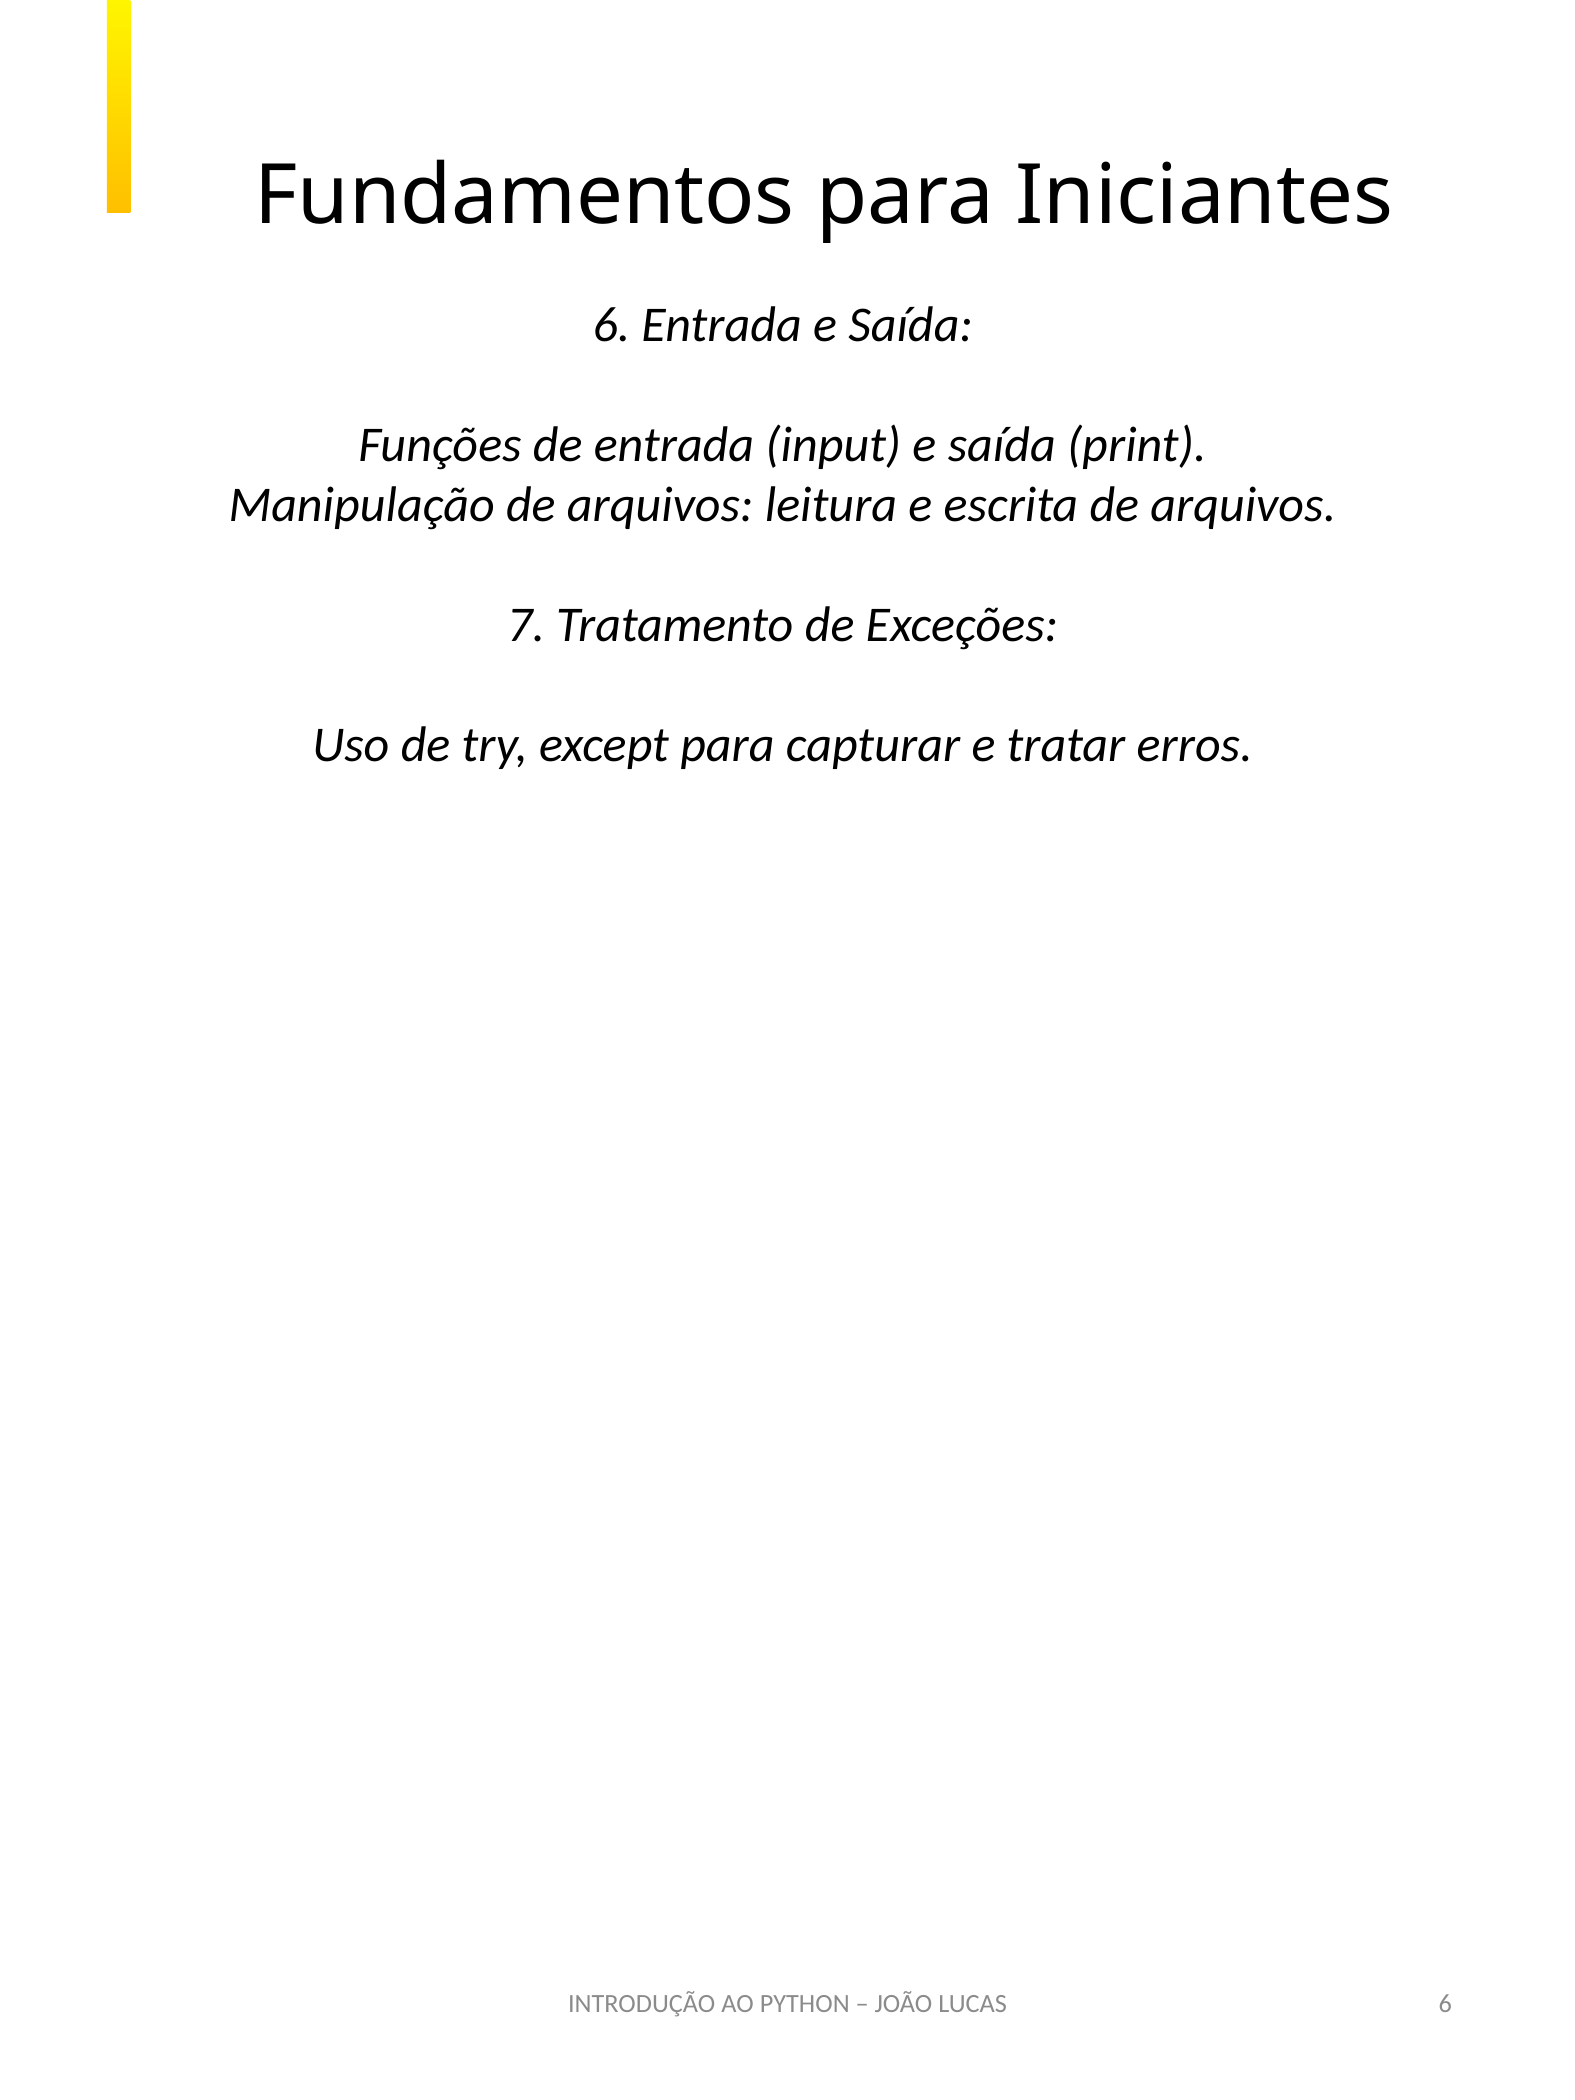

Fundamentos para Iniciantes
6. Entrada e Saída:
Funções de entrada (input) e saída (print).
Manipulação de arquivos: leitura e escrita de arquivos.
7. Tratamento de Exceções:
Uso de try, except para capturar e tratar erros.
INTRODUÇÃO AO PYTHON – JOÃO LUCAS